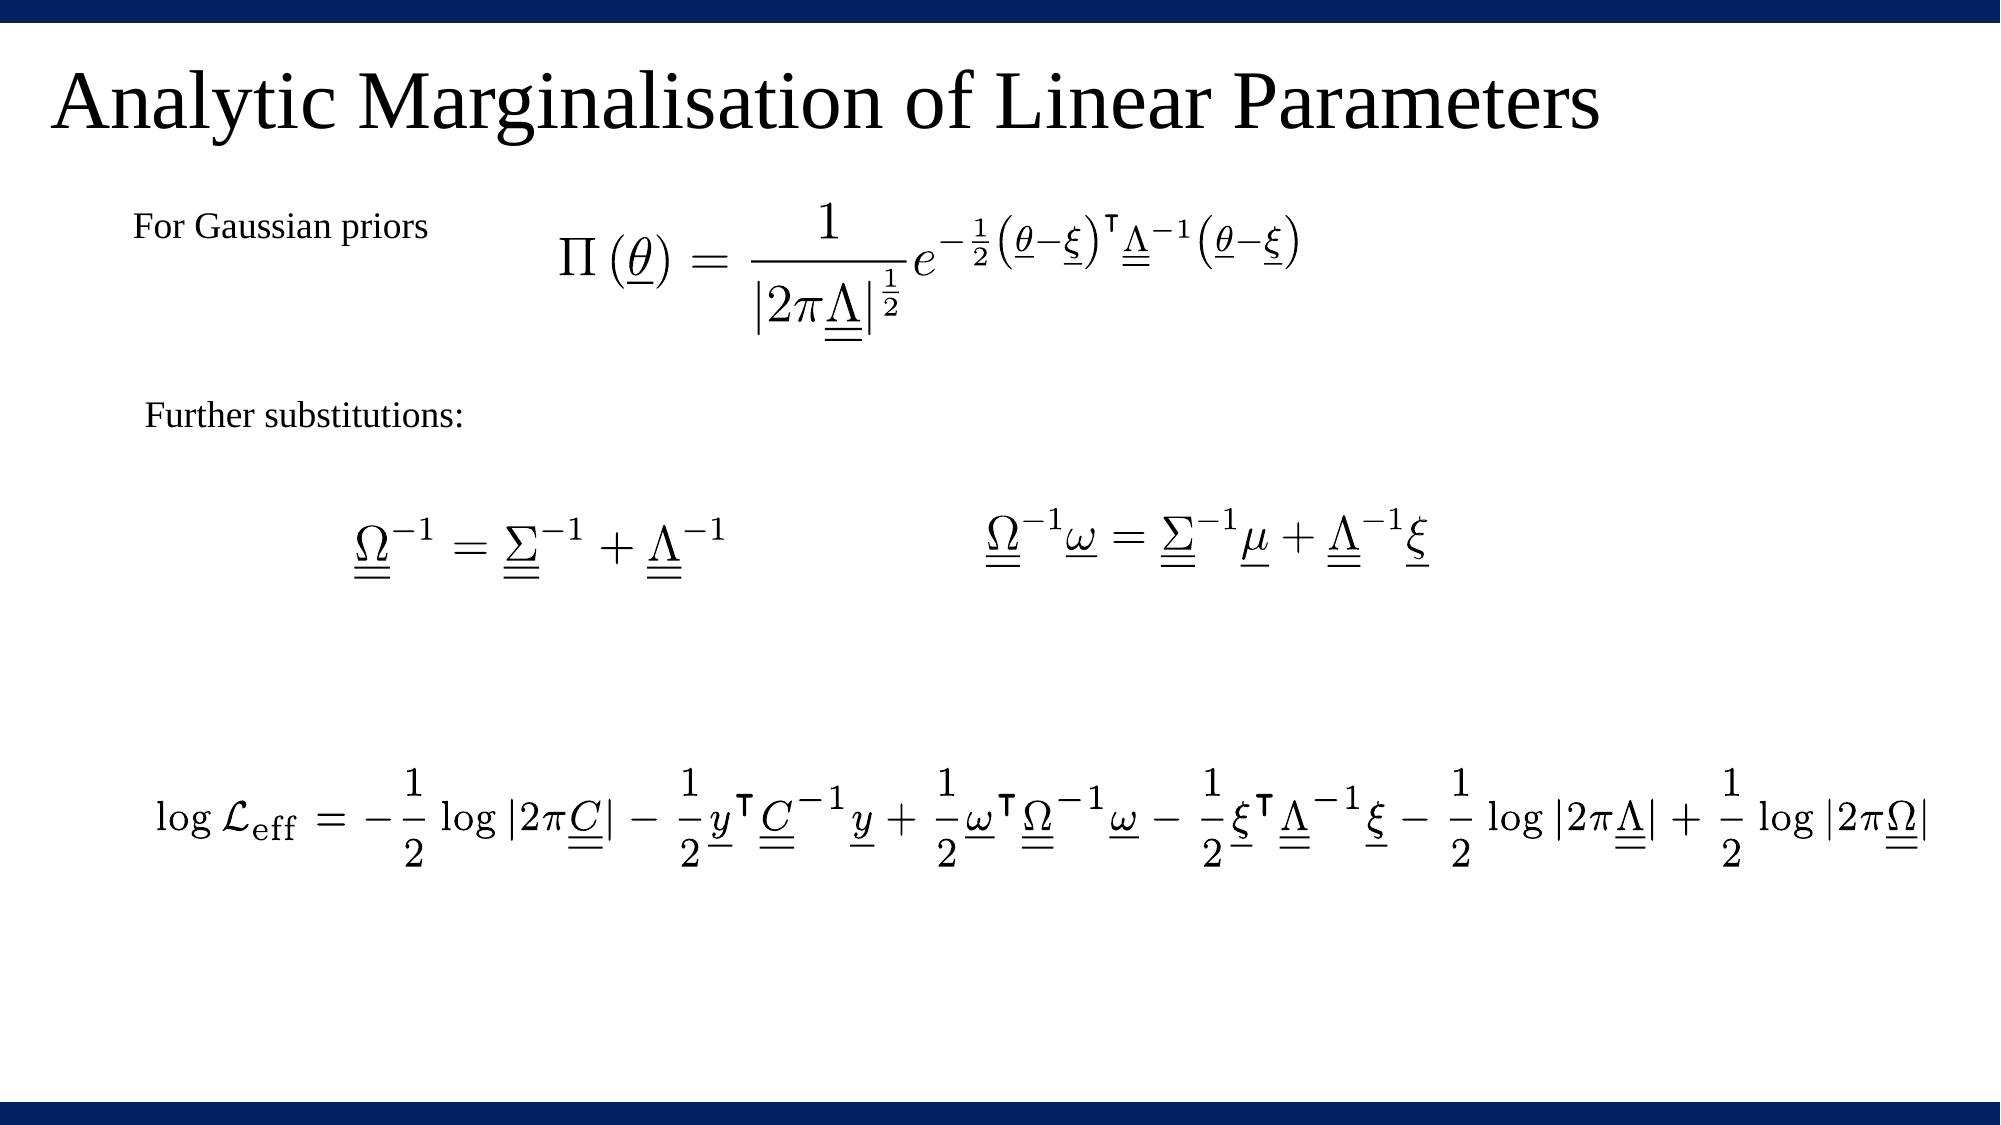

Analytic Marginalisation of Linear Parameters
For Gaussian priors
Further substitutions: